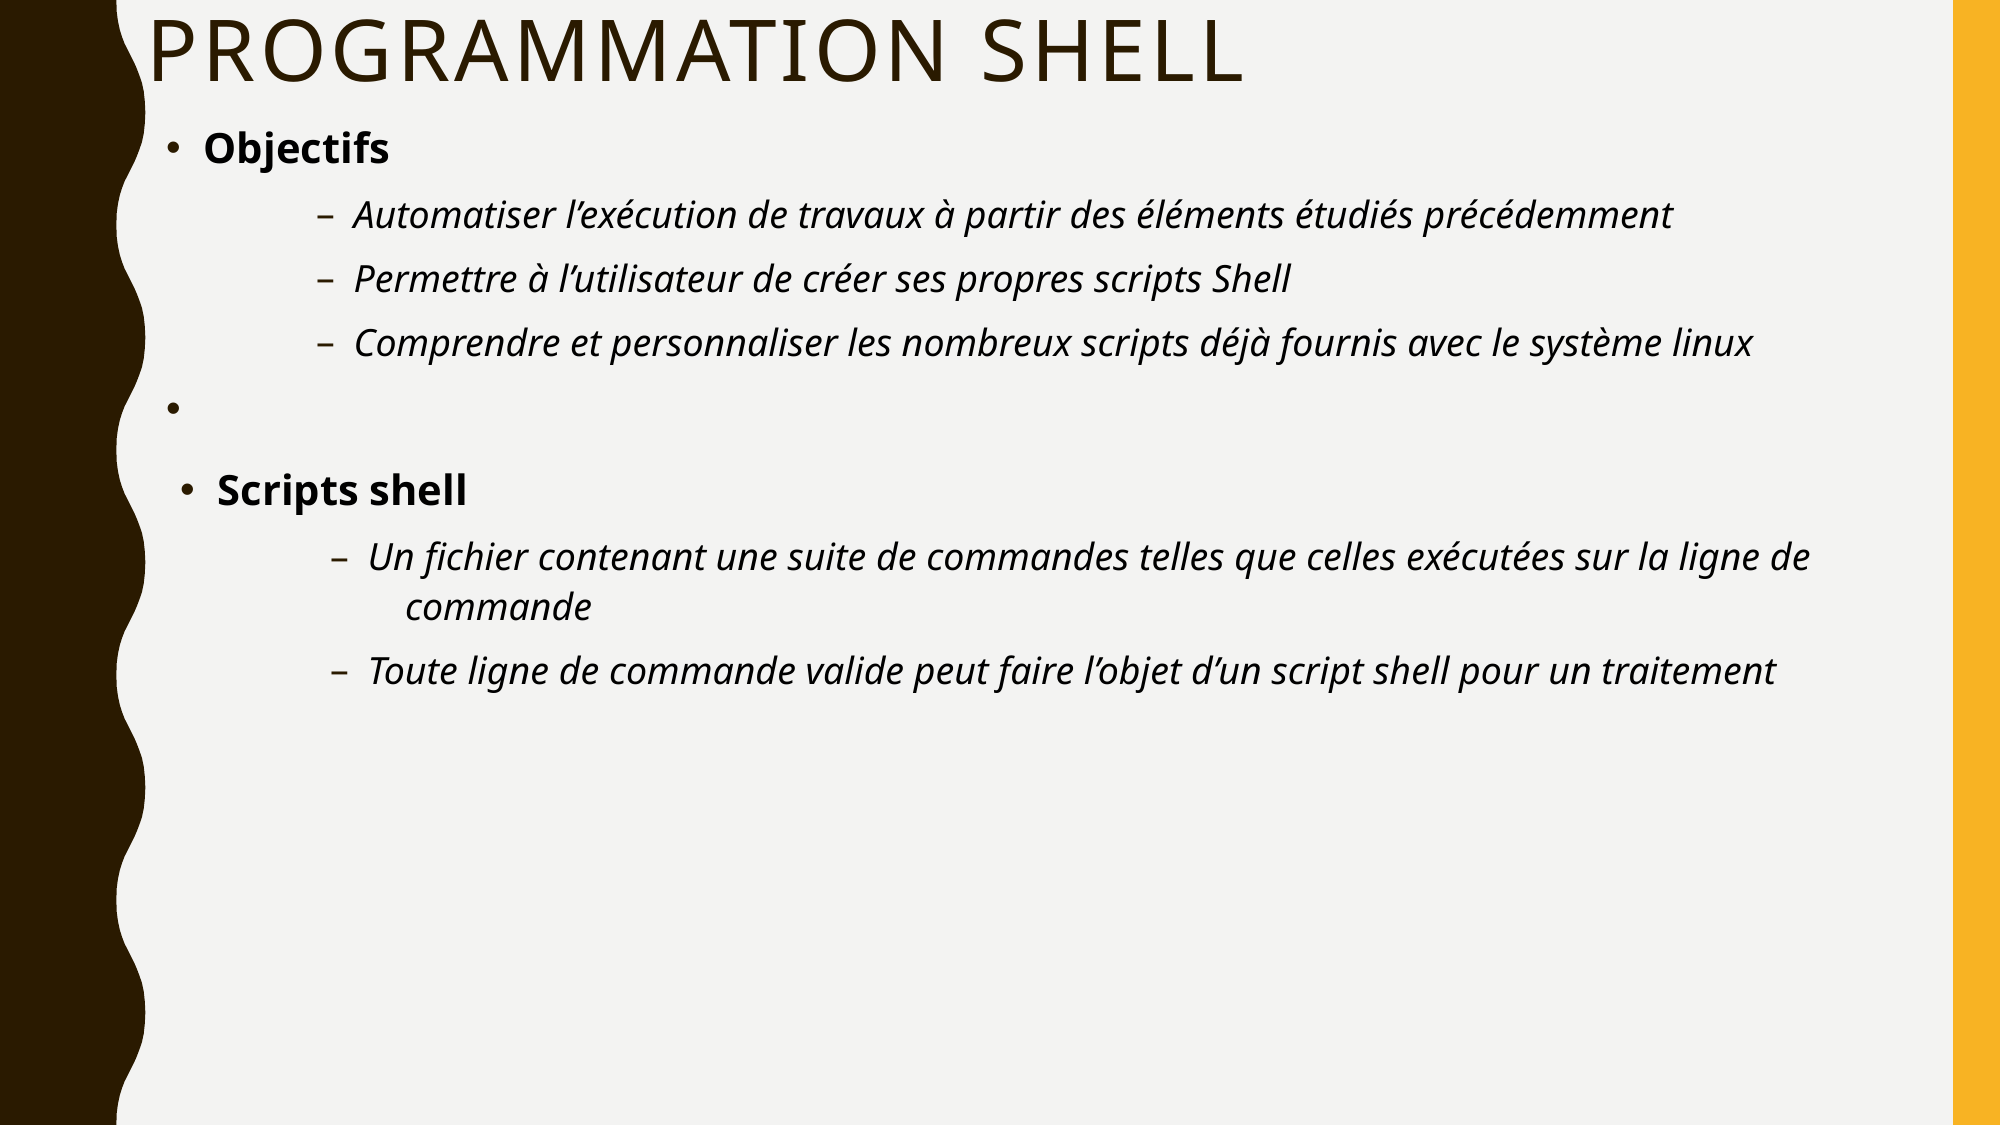

# Programmation SHELL
Objectifs
Automatiser l’exécution de travaux à partir des éléments étudiés précédemment
Permettre à l’utilisateur de créer ses propres scripts Shell
Comprendre et personnaliser les nombreux scripts déjà fournis avec le système linux
Scripts shell
Un fichier contenant une suite de commandes telles que celles exécutées sur la ligne de commande
Toute ligne de commande valide peut faire l’objet d’un script shell pour un traitement